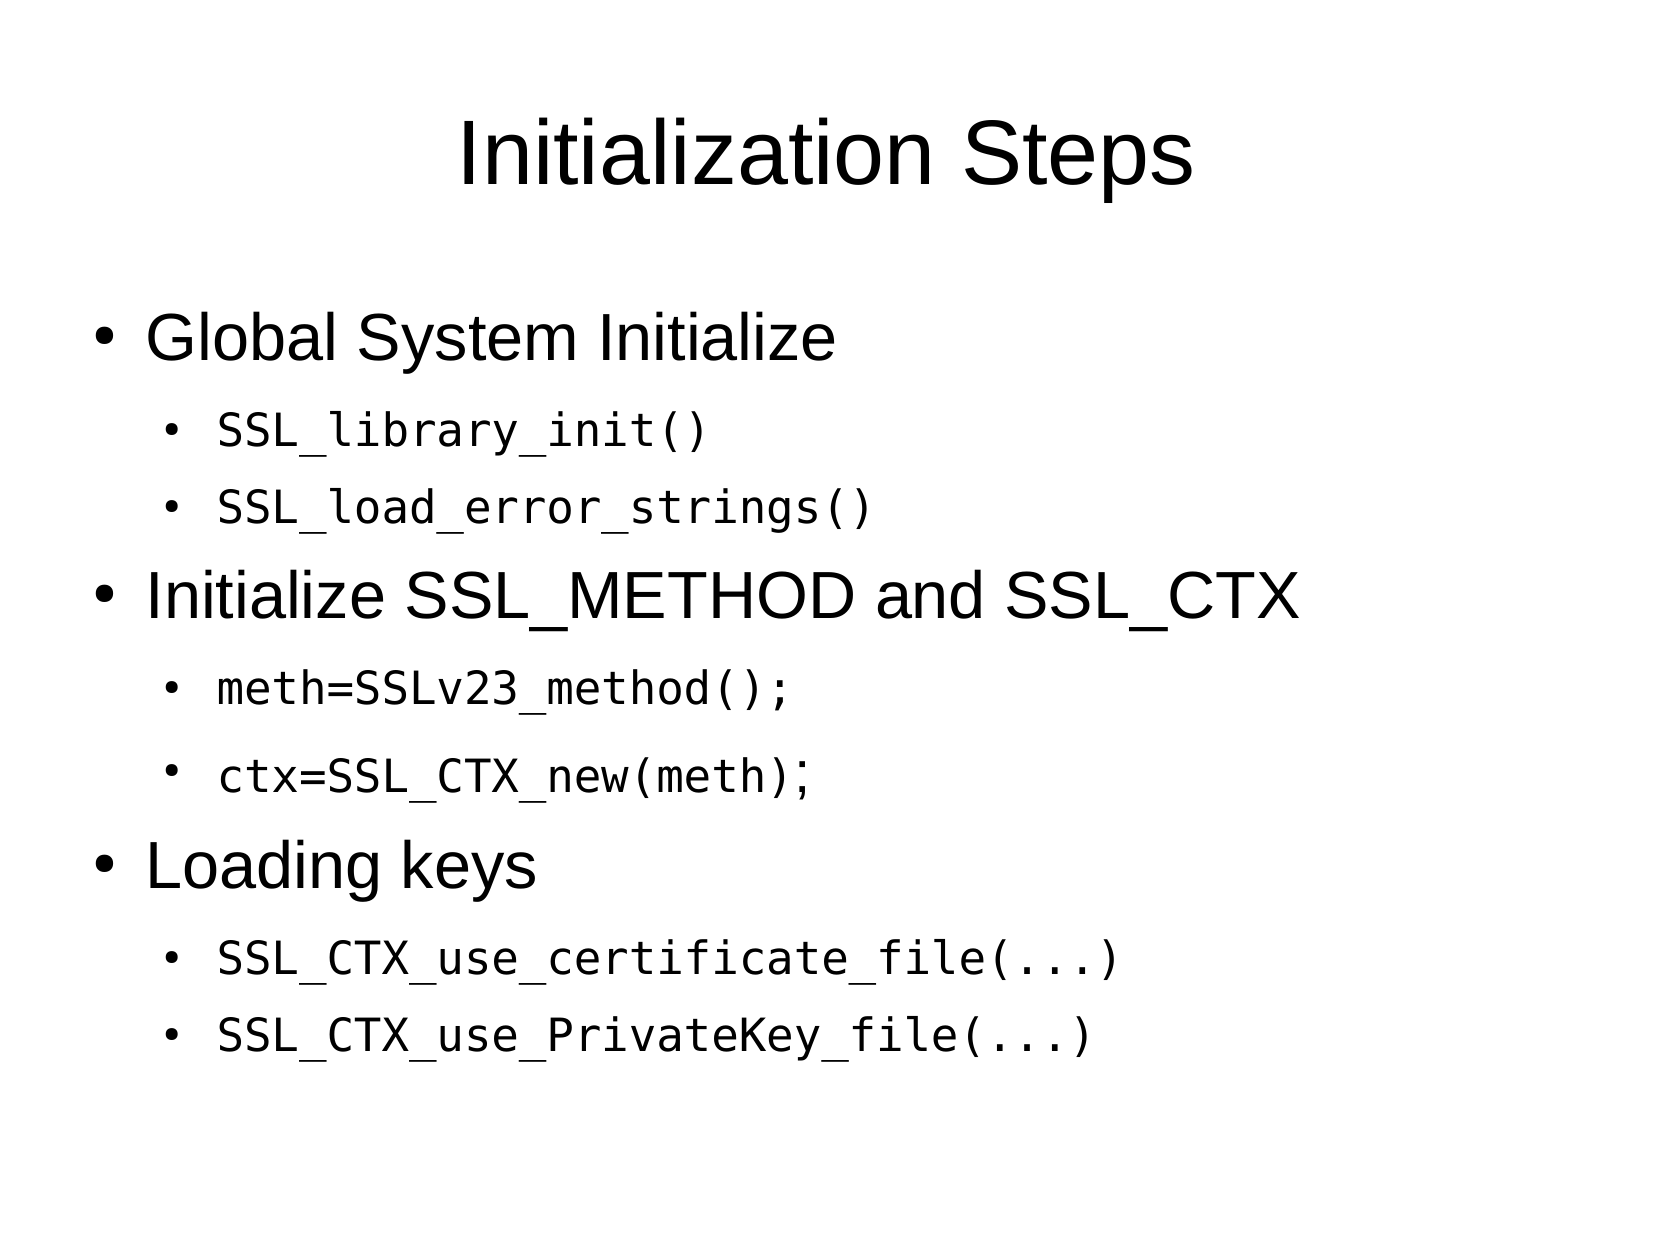

# Initialization Steps
Global System Initialize
SSL_library_init()
SSL_load_error_strings()
Initialize SSL_METHOD and SSL_CTX
meth=SSLv23_method();
ctx=SSL_CTX_new(meth);
Loading keys
SSL_CTX_use_certificate_file(...)
SSL_CTX_use_PrivateKey_file(...)